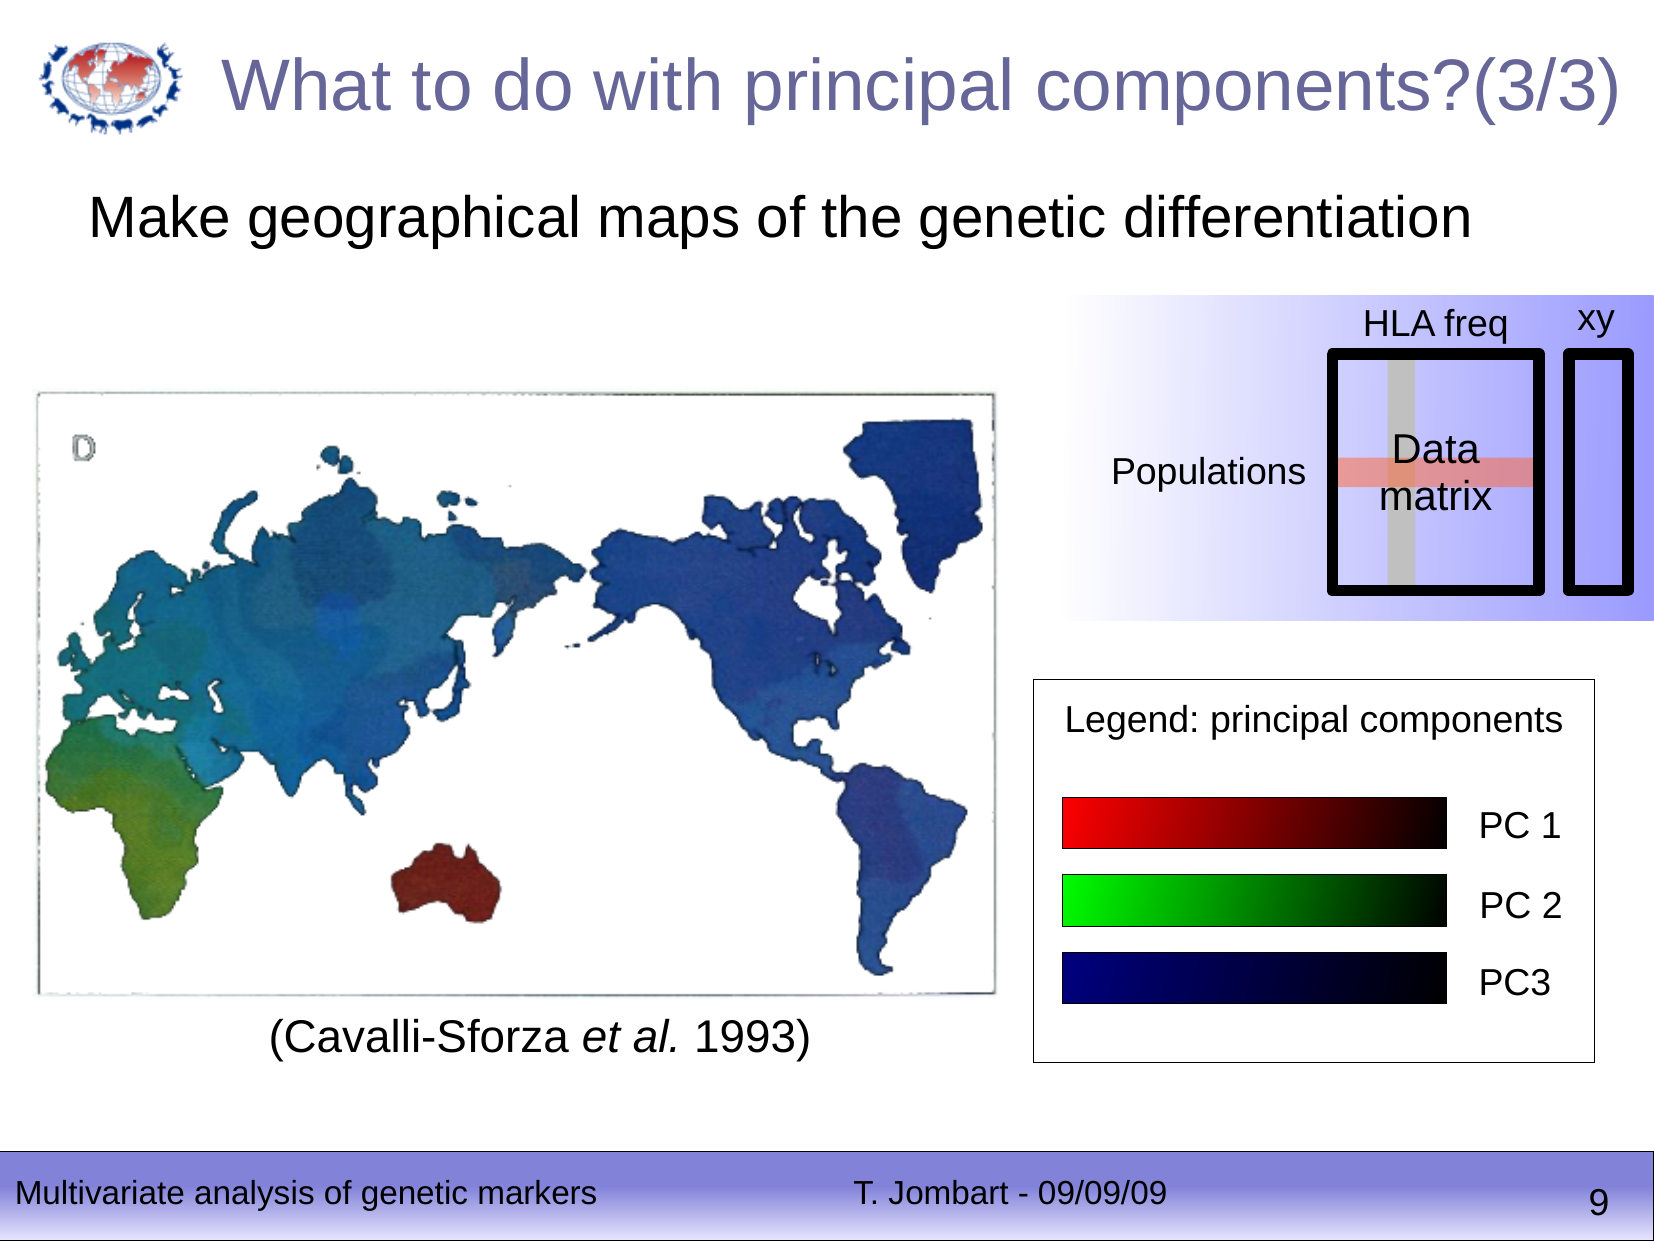

What to do with principal components?(3/3)
	Make geographical maps of the genetic differentiation
xy
HLA freq
Data
matrix
Populations
Legend: principal components
PC 1
PC 2
PC3
(Cavalli-Sforza et al. 1993)
Multivariate analysis of genetic markers
T. Jombart - 09/09/09
9